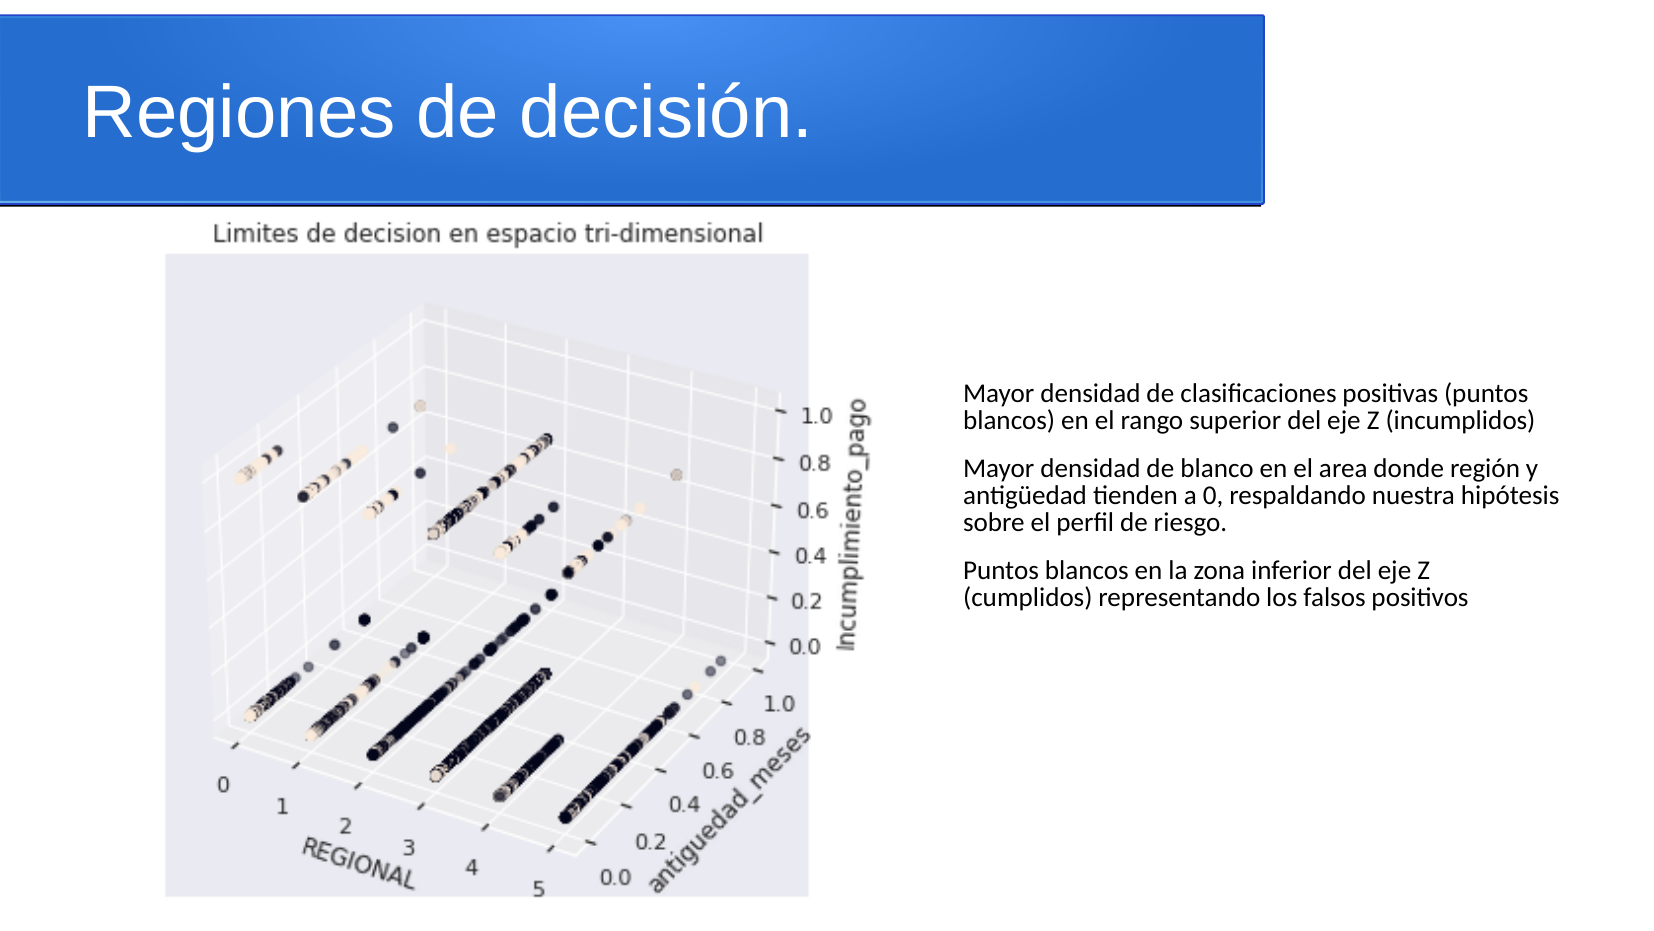

# Regiones de decisión.
Mayor densidad de clasificaciones positivas (puntos blancos) en el rango superior del eje Z (incumplidos)
Mayor densidad de blanco en el area donde región y antigüedad tienden a 0, respaldando nuestra hipótesis sobre el perfil de riesgo.
Puntos blancos en la zona inferior del eje Z (cumplidos) representando los falsos positivos